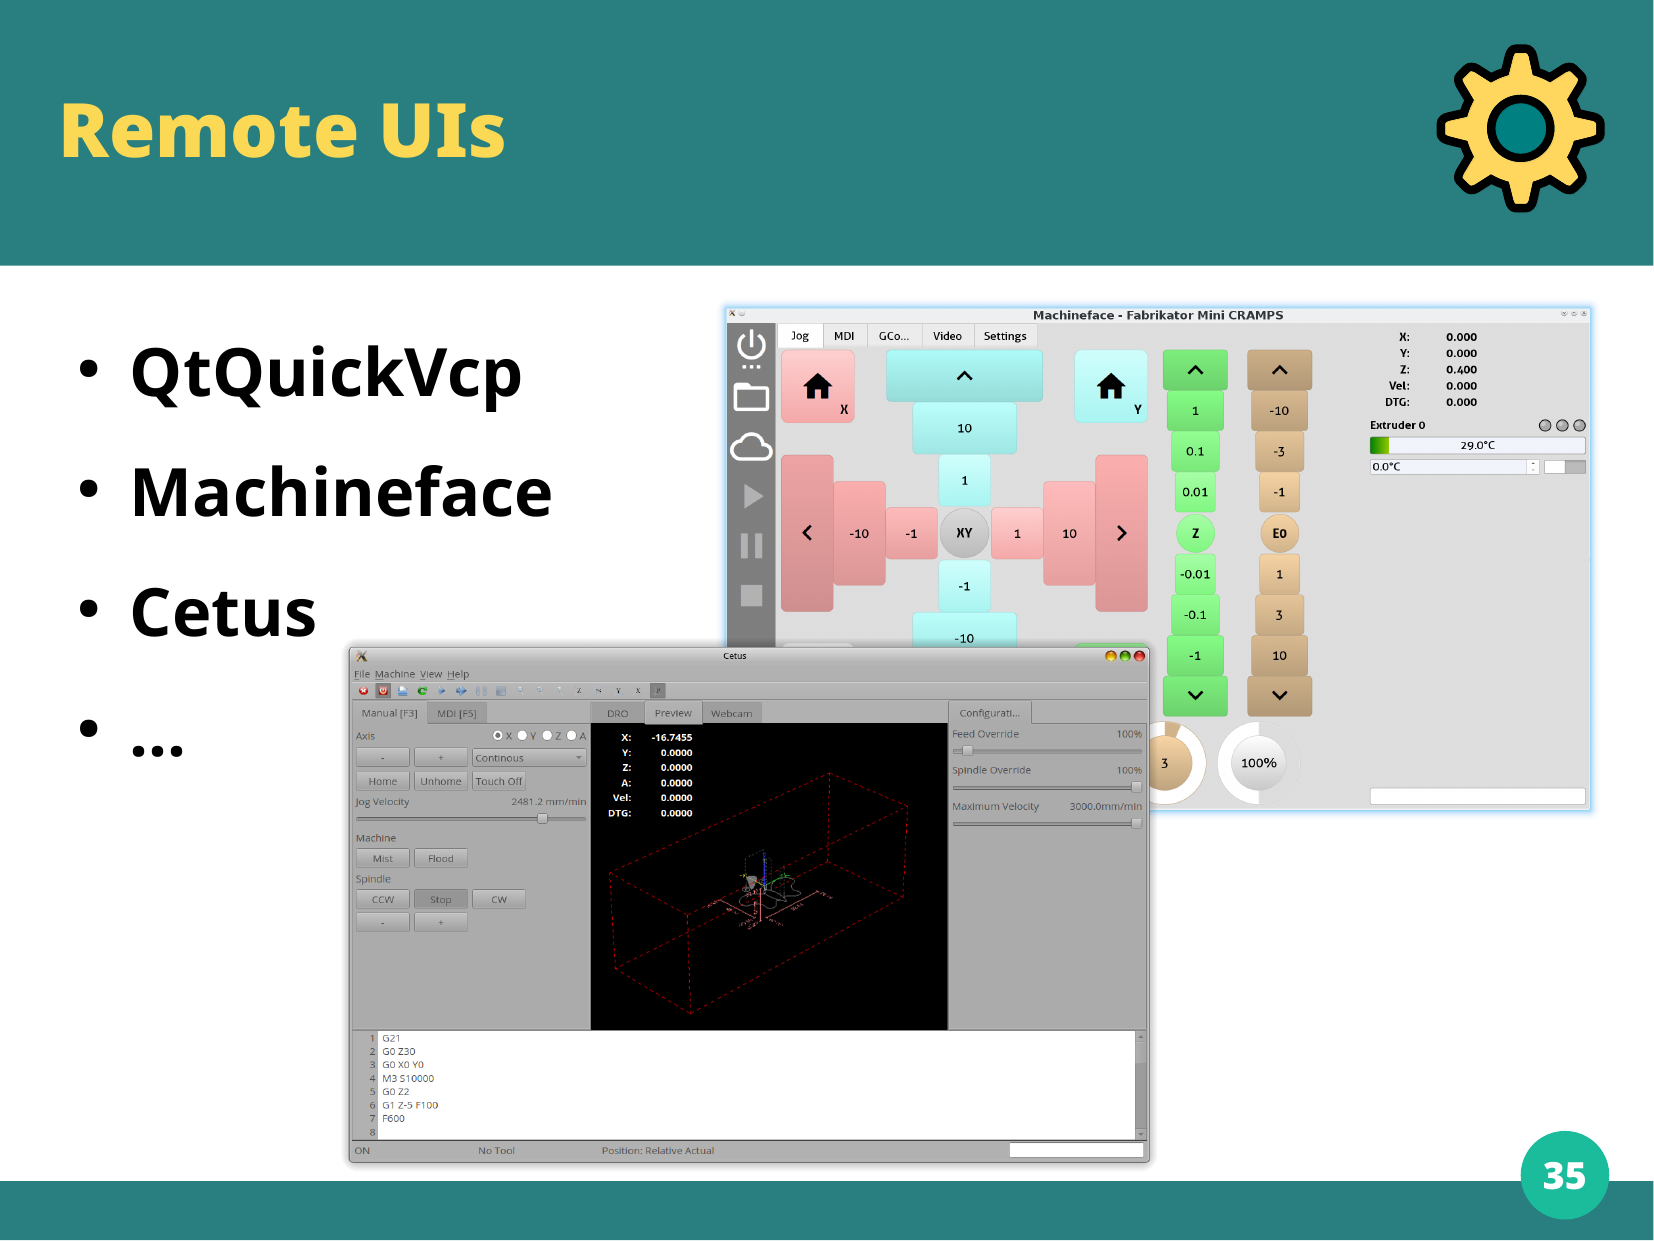

# Remote UIs
QtQuickVcp
Machineface
Cetus
...
35